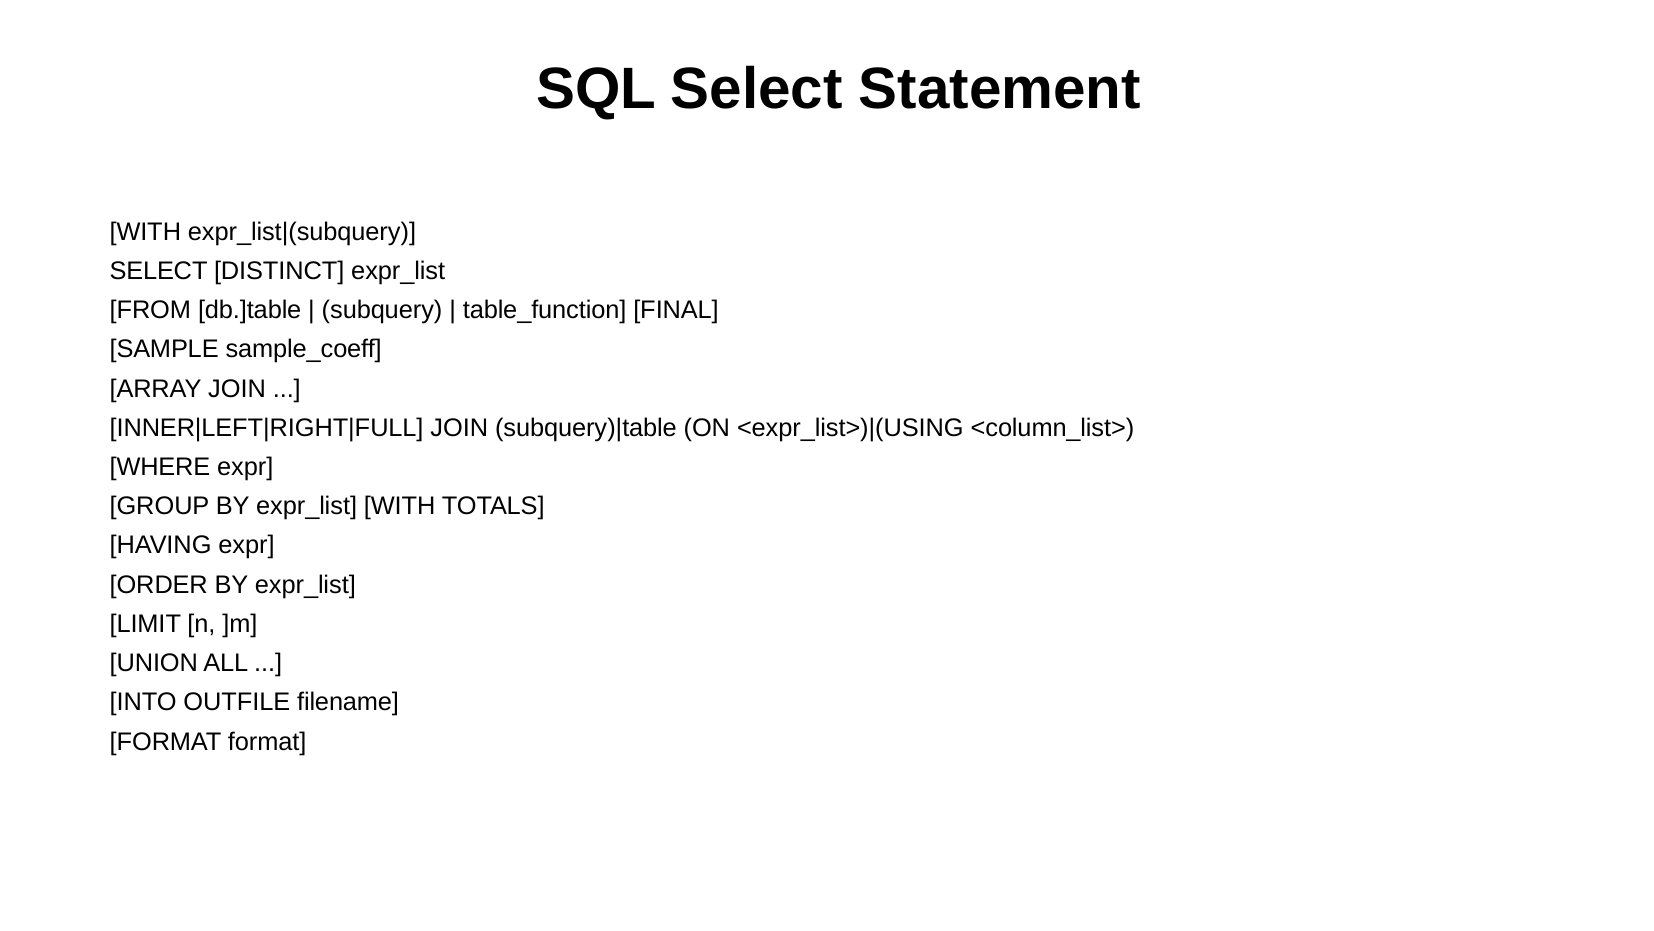

SQL Select Statement
# [WITH expr_list|(subquery)]
SELECT [DISTINCT] expr_list
[FROM [db.]table | (subquery) | table_function] [FINAL]
[SAMPLE sample_coeff]
[ARRAY JOIN ...]
[INNER|LEFT|RIGHT|FULL] JOIN (subquery)|table (ON <expr_list>)|(USING <column_list>)
[WHERE expr]
[GROUP BY expr_list] [WITH TOTALS]
[HAVING expr]
[ORDER BY expr_list]
[LIMIT [n, ]m]
[UNION ALL ...]
[INTO OUTFILE filename]
[FORMAT format]